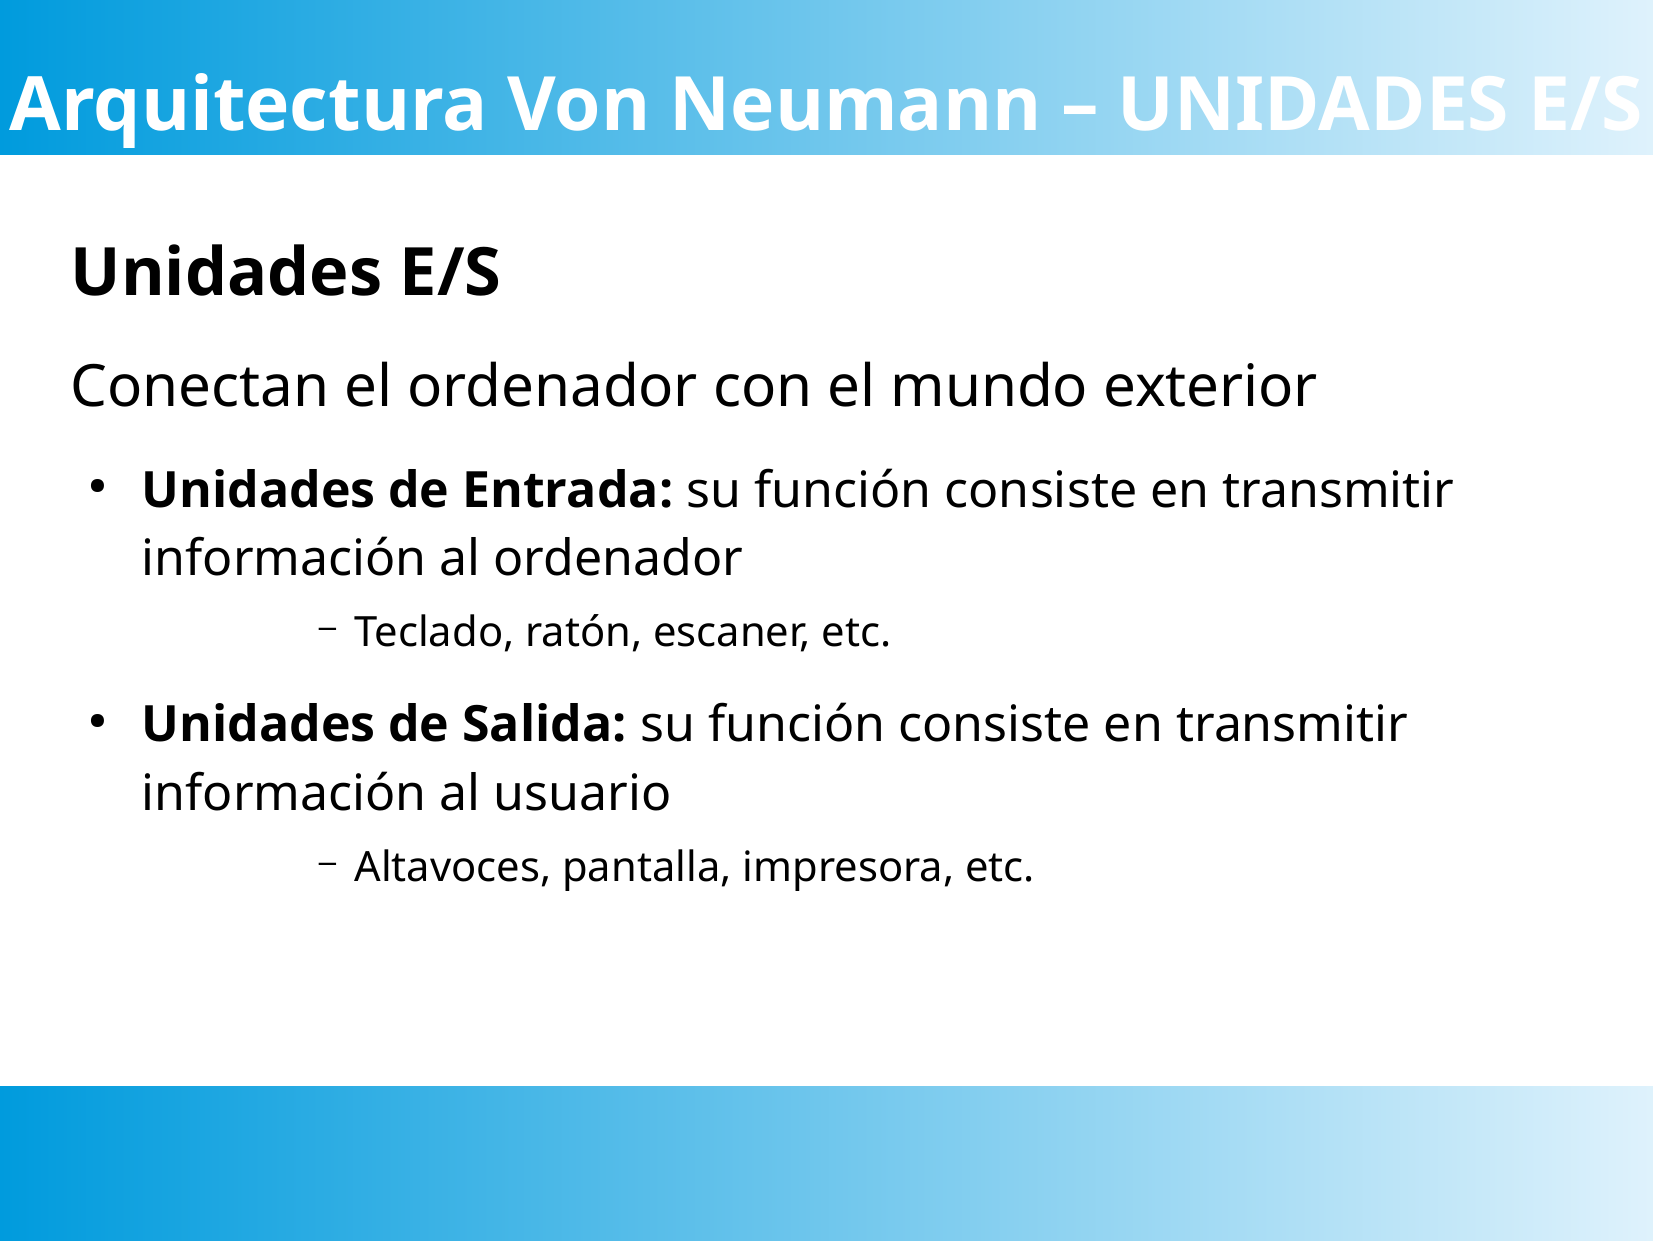

# Arquitectura Von Neumann – UNIDADES E/S
Unidades E/S
Conectan el ordenador con el mundo exterior
Unidades de Entrada: su función consiste en transmitir información al ordenador
Teclado, ratón, escaner, etc.
Unidades de Salida: su función consiste en transmitir información al usuario
Altavoces, pantalla, impresora, etc.